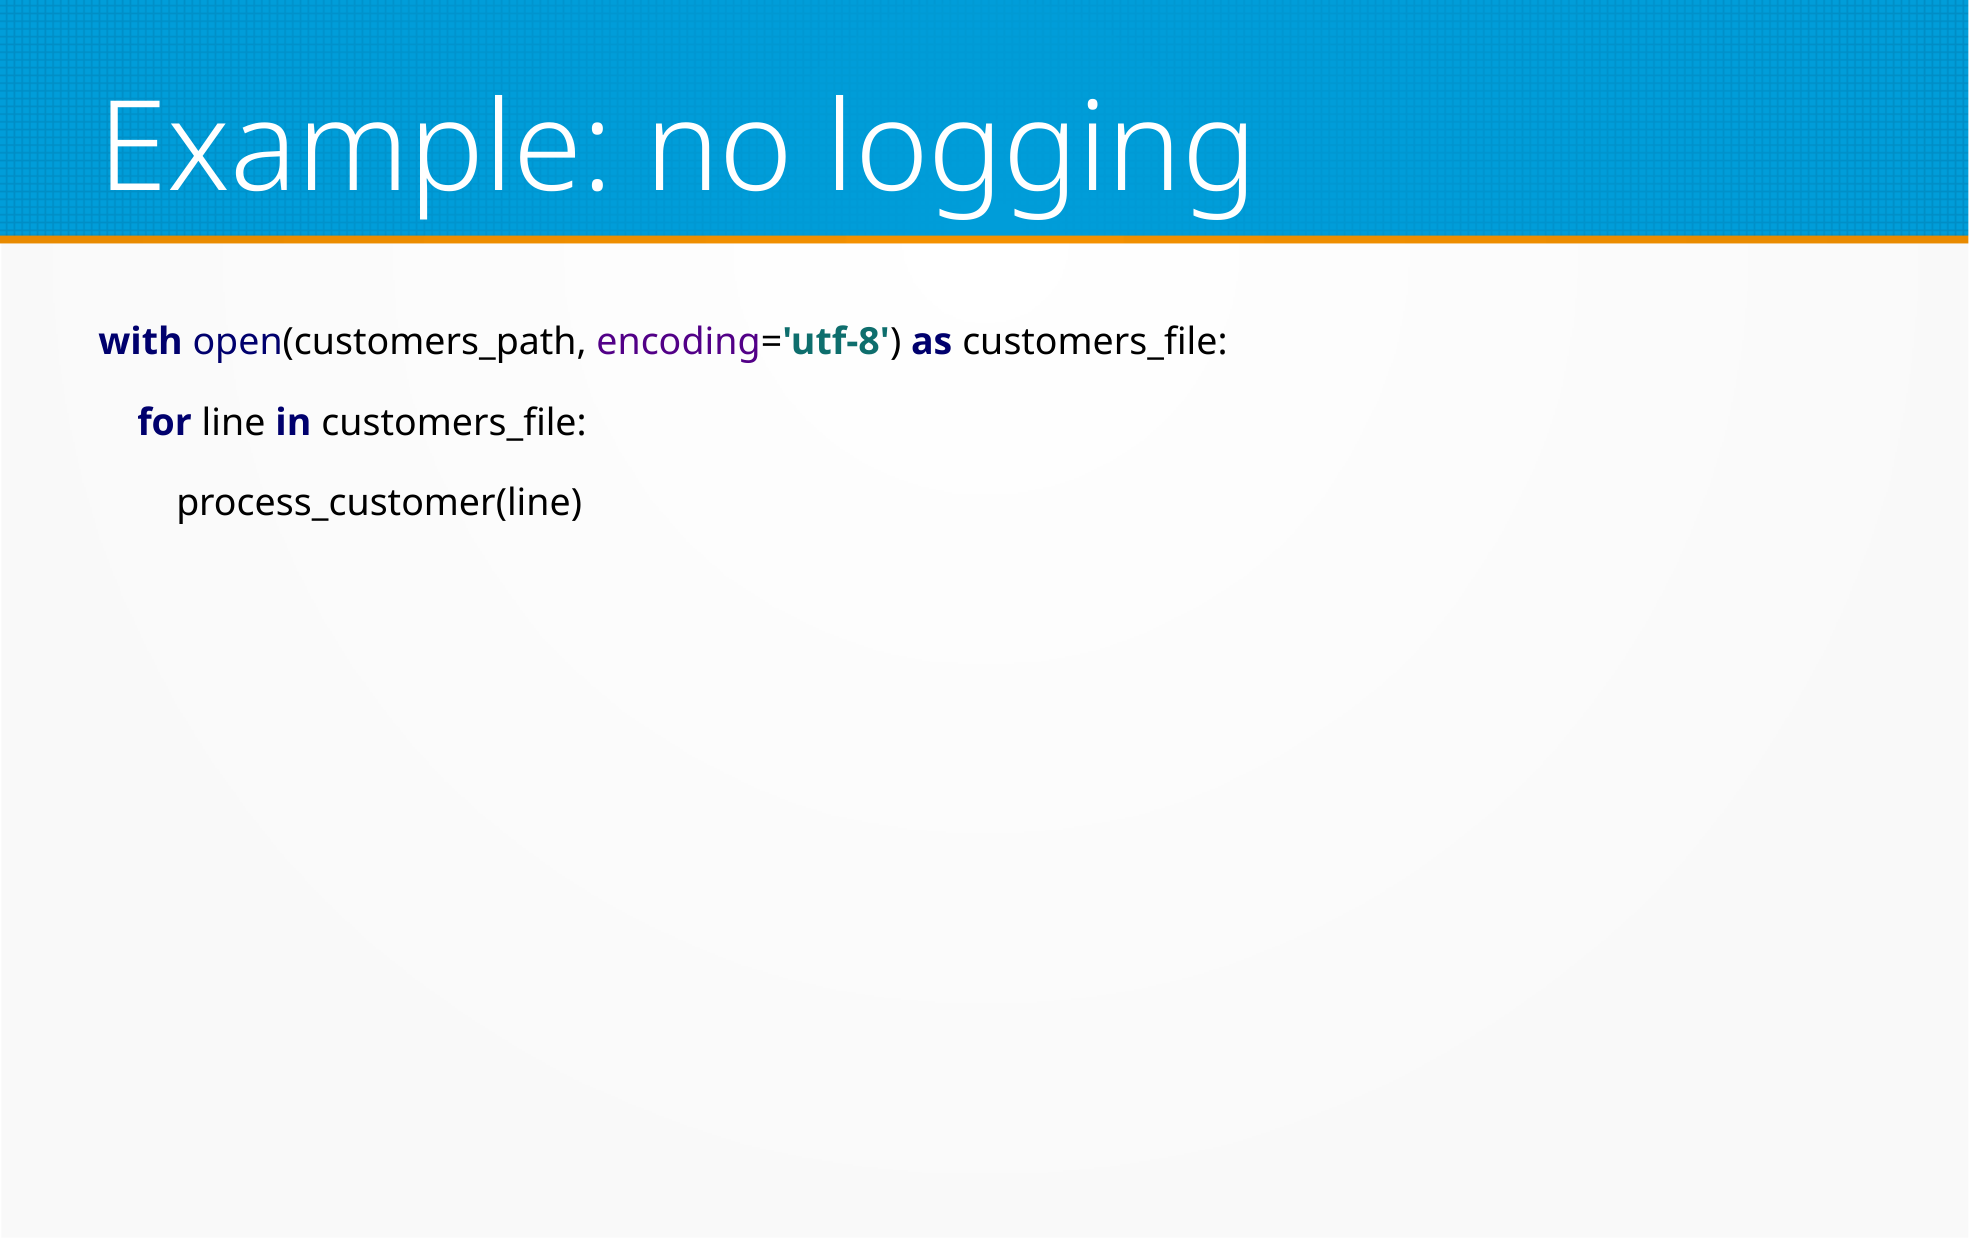

# Example: no logging
with open(customers_path, encoding='utf-8') as customers_file:
 for line in customers_file:
 process_customer(line)